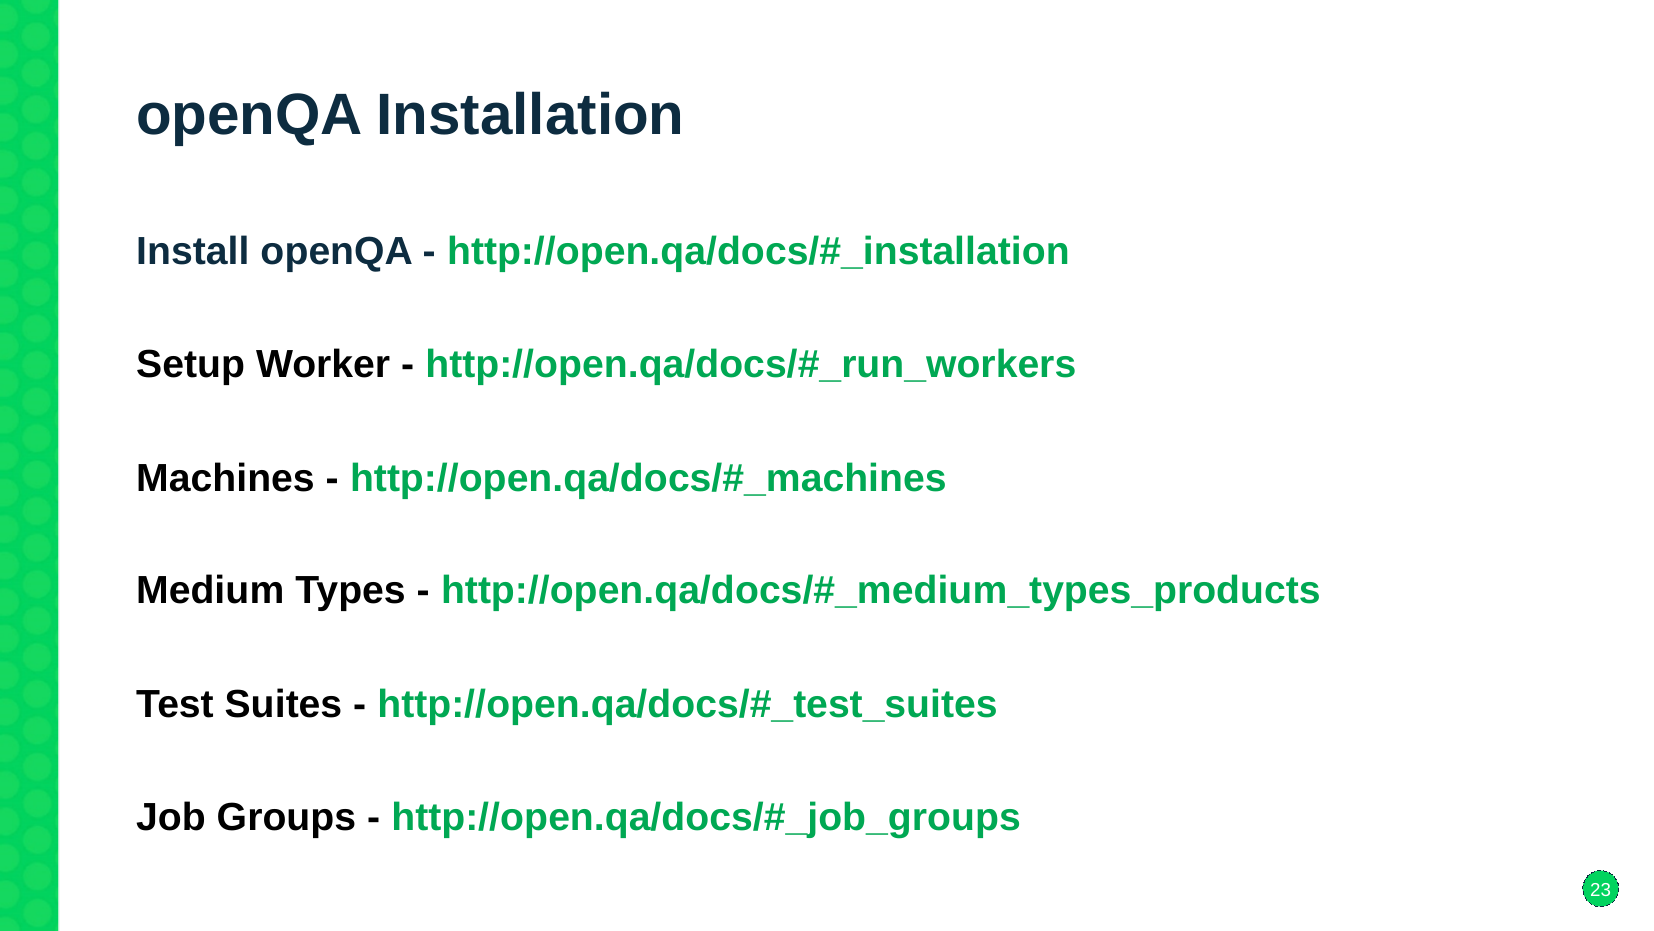

# openQA Installation
Install openQA - http://open.qa/docs/#_installation
Setup Worker - http://open.qa/docs/#_run_workers
Machines - http://open.qa/docs/#_machines
Medium Types - http://open.qa/docs/#_medium_types_products
Test Suites - http://open.qa/docs/#_test_suites
Job Groups - http://open.qa/docs/#_job_groups
23